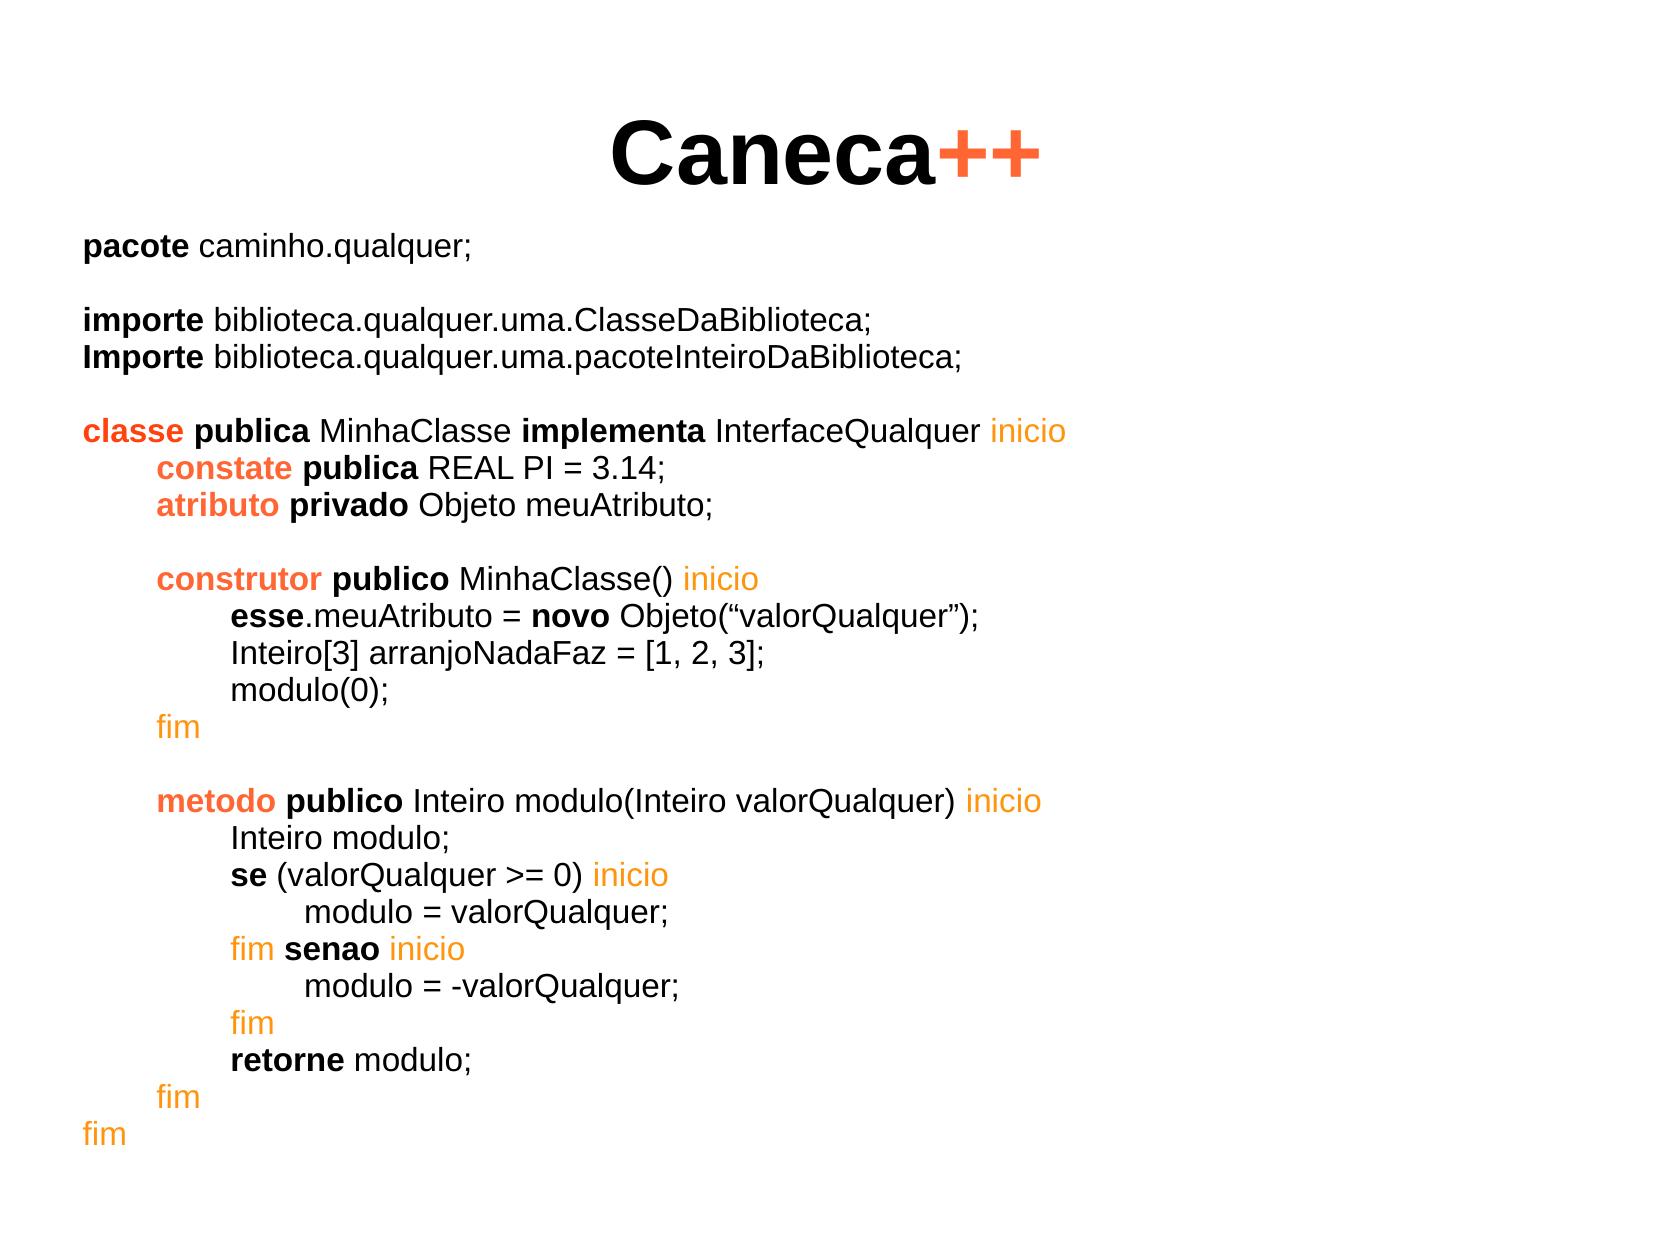

# Caneca++
pacote caminho.qualquer;
importe biblioteca.qualquer.uma.ClasseDaBiblioteca;
Importe biblioteca.qualquer.uma.pacoteInteiroDaBiblioteca;
classe publica MinhaClasse implementa InterfaceQualquer inicio
	constate publica REAL PI = 3.14;
	atributo privado Objeto meuAtributo;
	construtor publico MinhaClasse() inicio
		esse.meuAtributo = novo Objeto(“valorQualquer”);
		Inteiro[3] arranjoNadaFaz = [1, 2, 3];
		modulo(0);
	fim
	metodo publico Inteiro modulo(Inteiro valorQualquer) inicio
		Inteiro modulo;
		se (valorQualquer >= 0) inicio
			modulo = valorQualquer;
		fim senao inicio
			modulo = -valorQualquer;
		fim
		retorne modulo;
	fim
fim